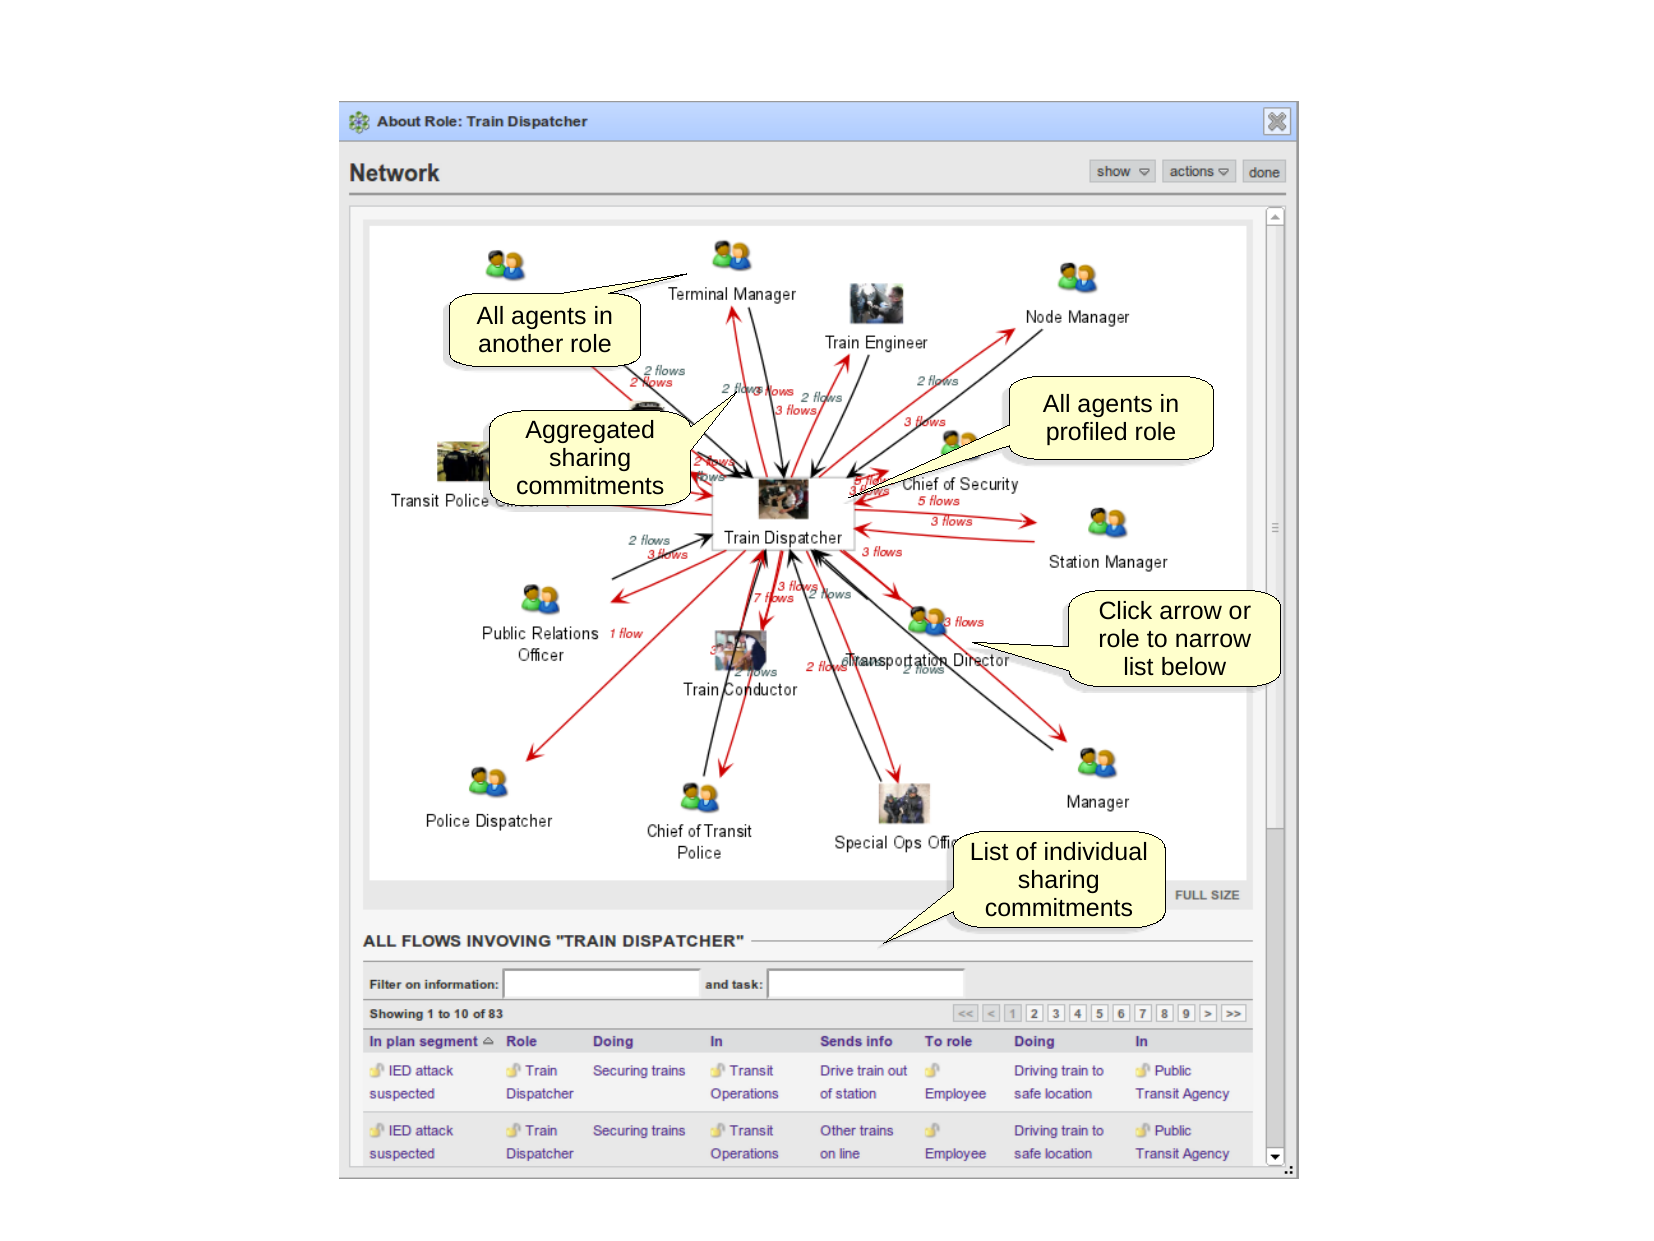

All agents in another role
All agents in profiled role
Aggregated sharing commitments
Click arrow or role to narrow list below
List of individual sharing commitments